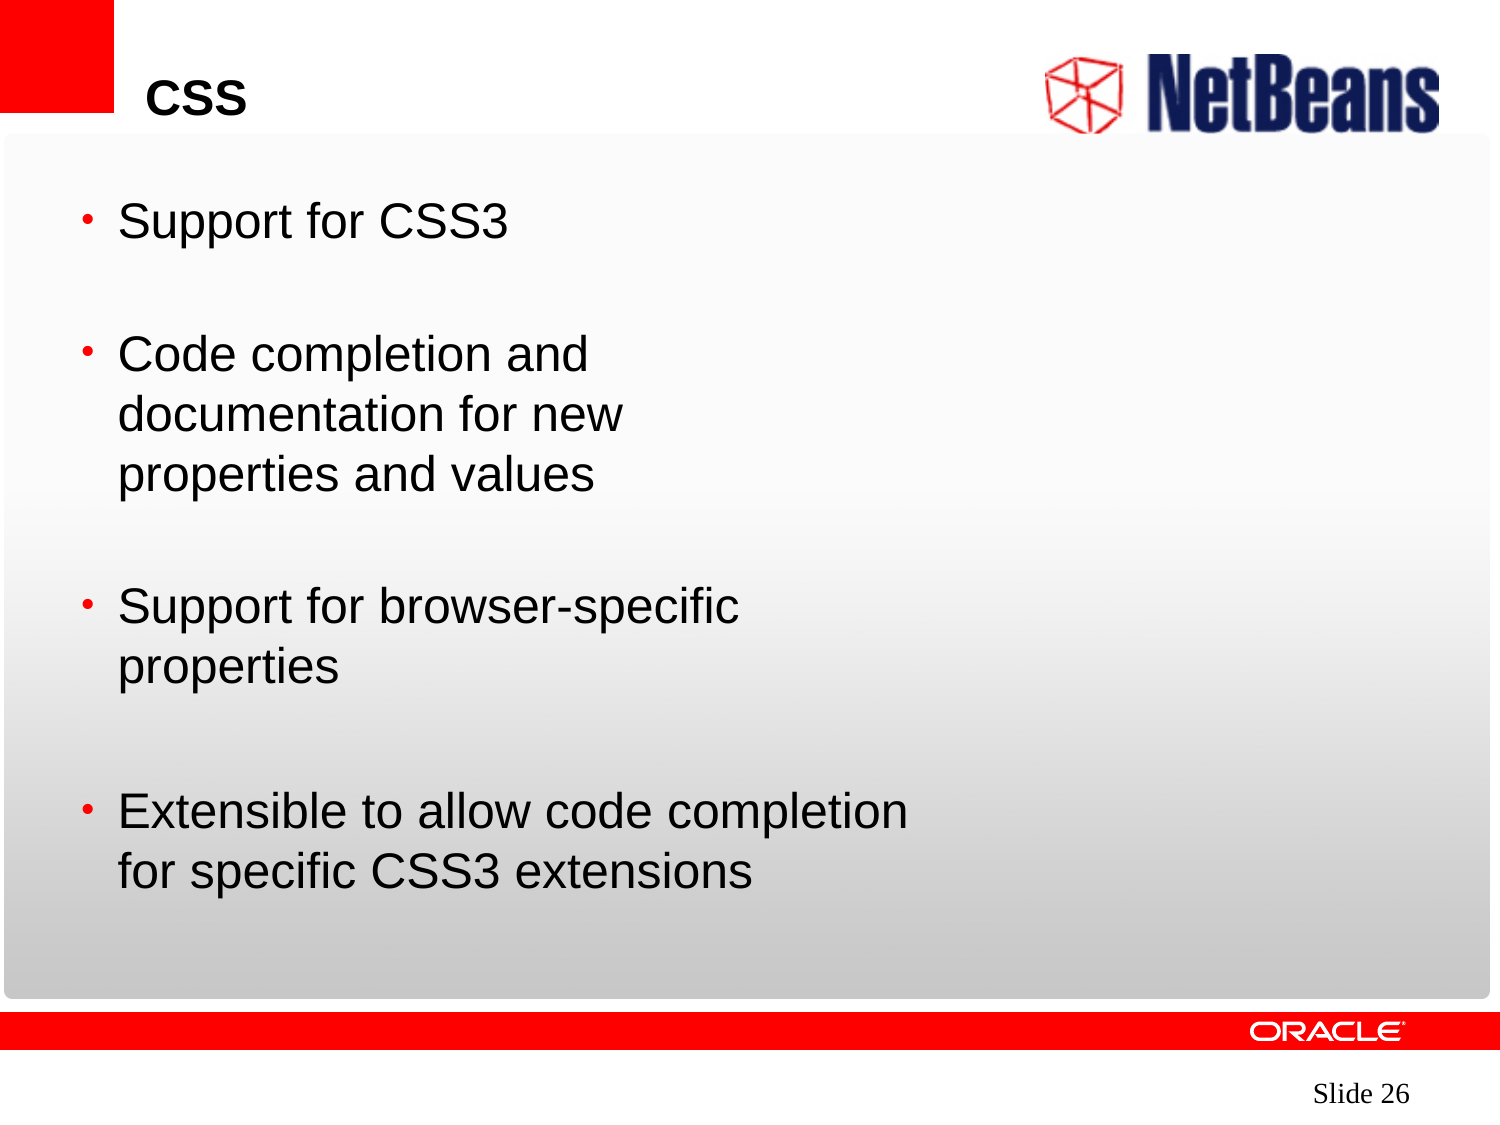

# CSS
Support for CSS3
Code completion and
documentation for new
properties and values
Support for browser-specific
properties
Extensible to allow code completion
for specific CSS3 extensions